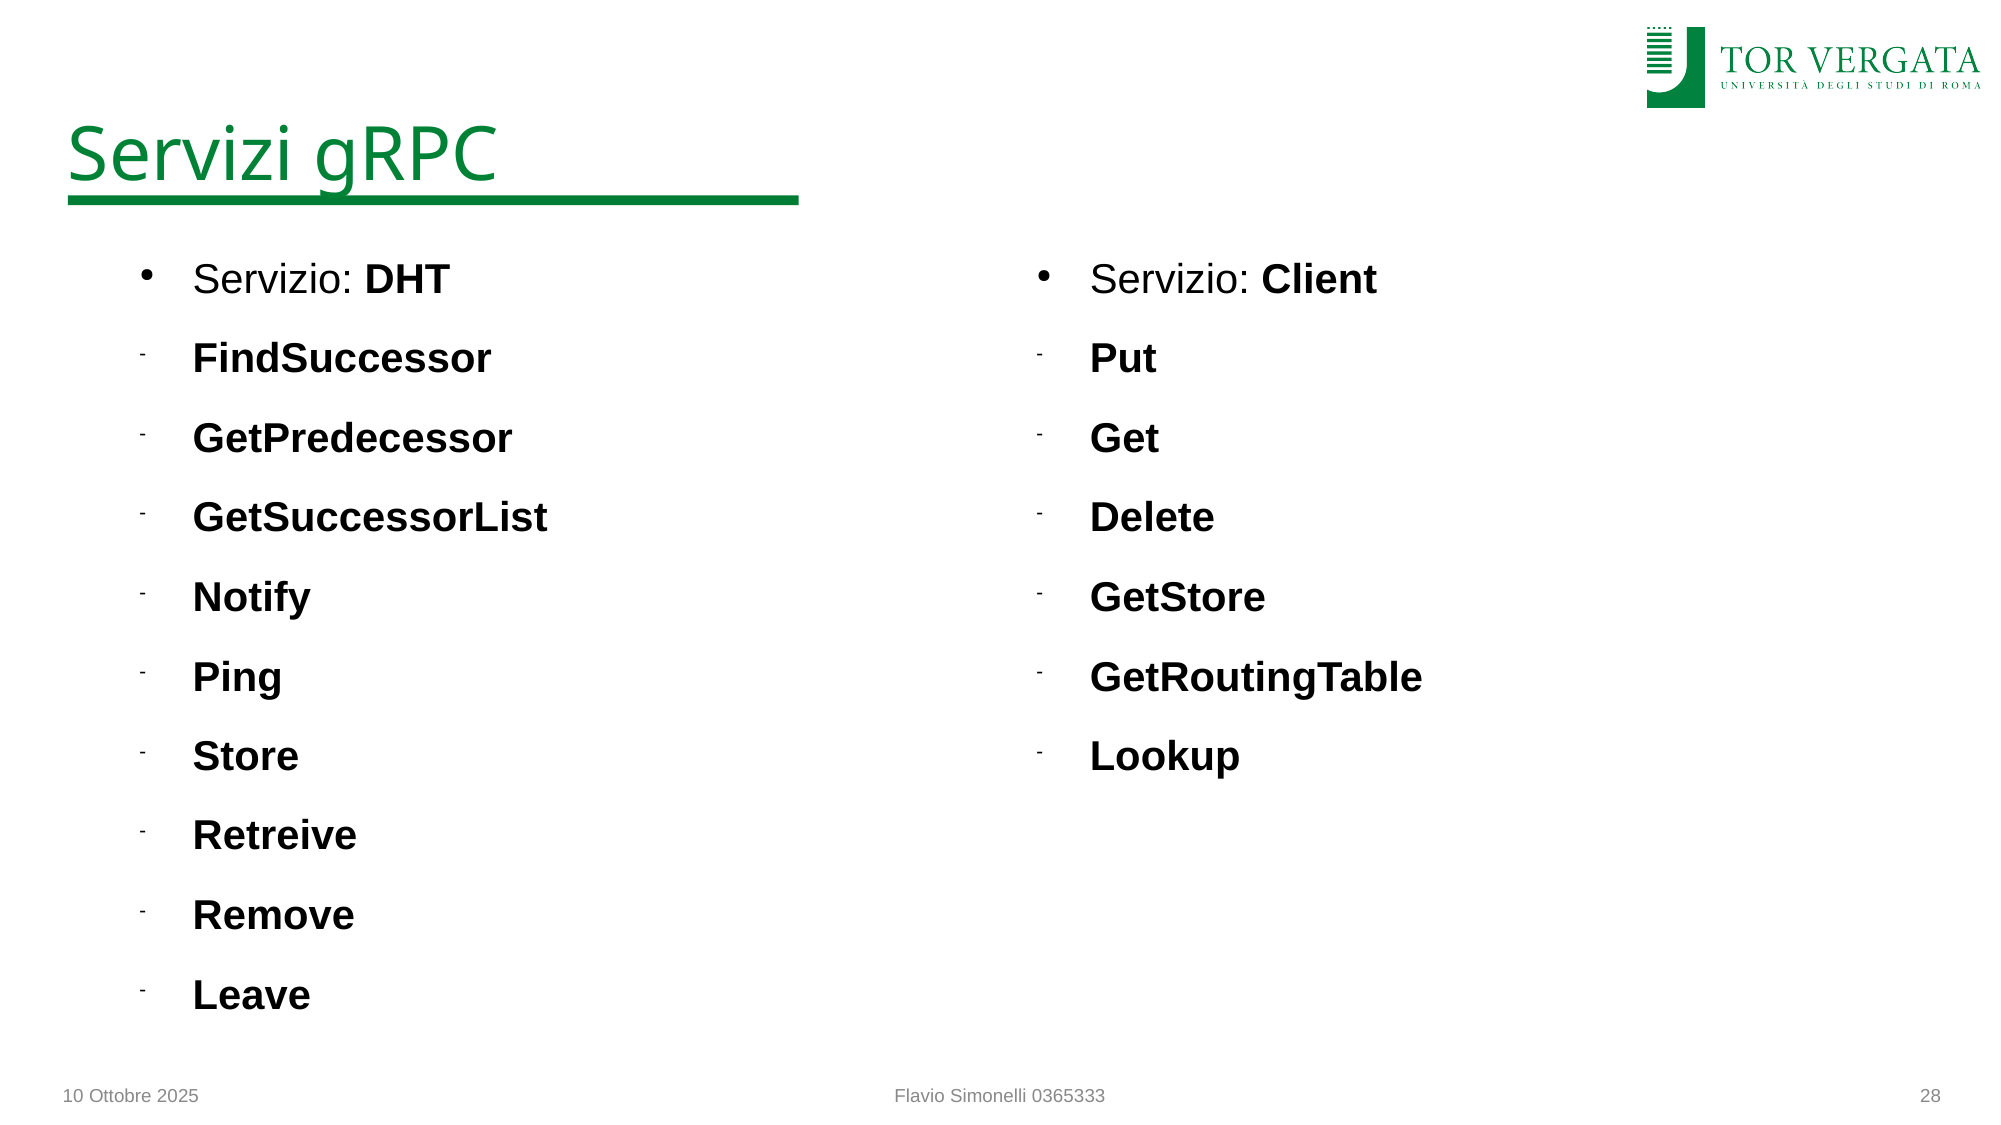

# Servizi gRPC
Servizio: DHT
FindSuccessor
GetPredecessor
GetSuccessorList
Notify
Ping
Store
Retreive
Remove
Leave
Servizio: Client
Put
Get
Delete
GetStore
GetRoutingTable
Lookup
10 Ottobre 2025
Flavio Simonelli 0365333
28